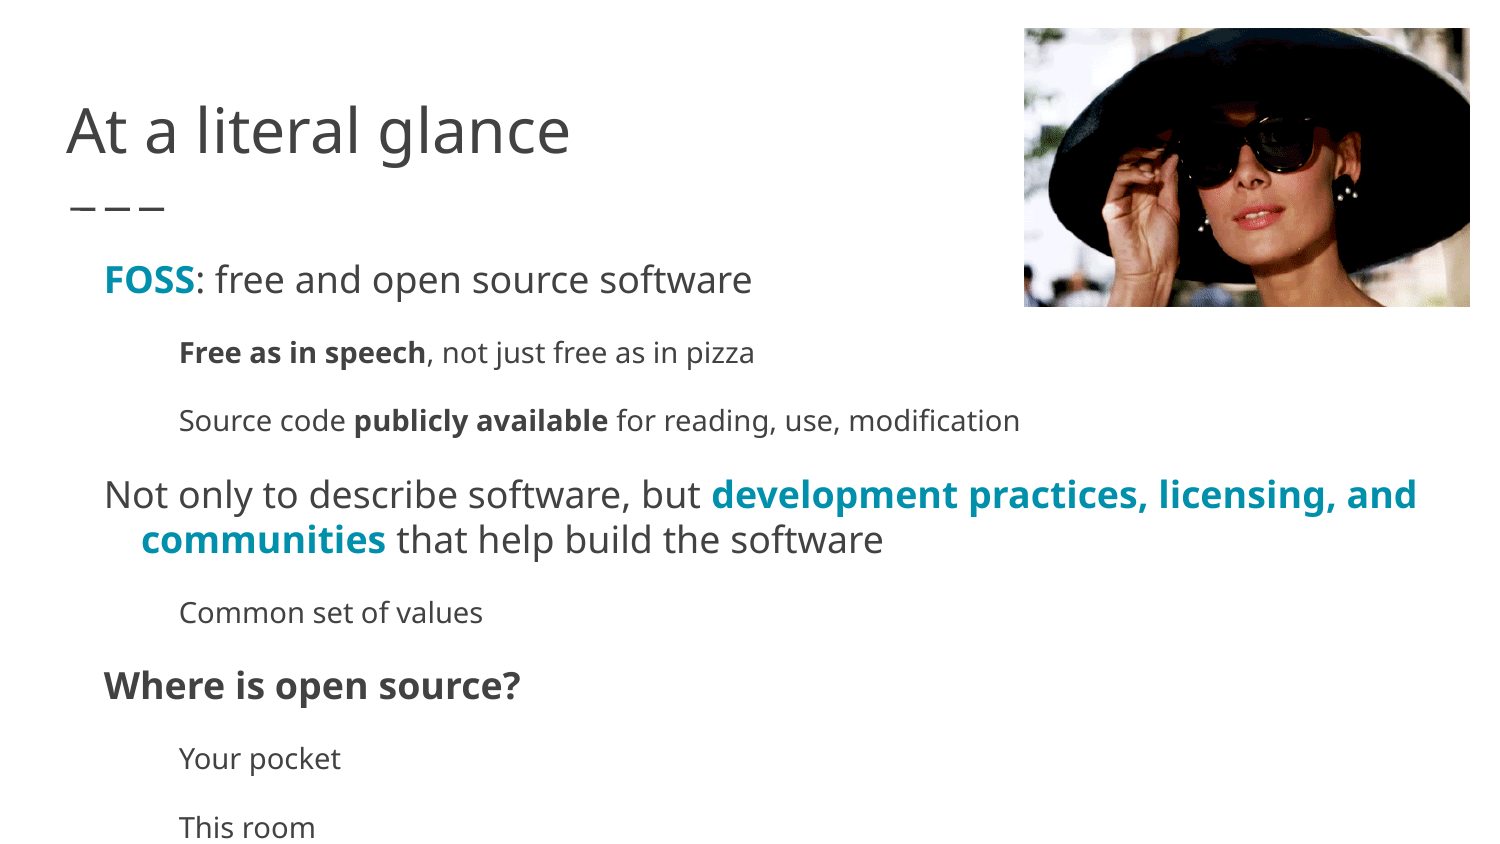

# At a literal glance
FOSS: free and open source software
Free as in speech, not just free as in pizza
Source code publicly available for reading, use, modification
Not only to describe software, but development practices, licensing, and communities that help build the software
Common set of values
Where is open source?
Your pocket
This room
Powering the Internet